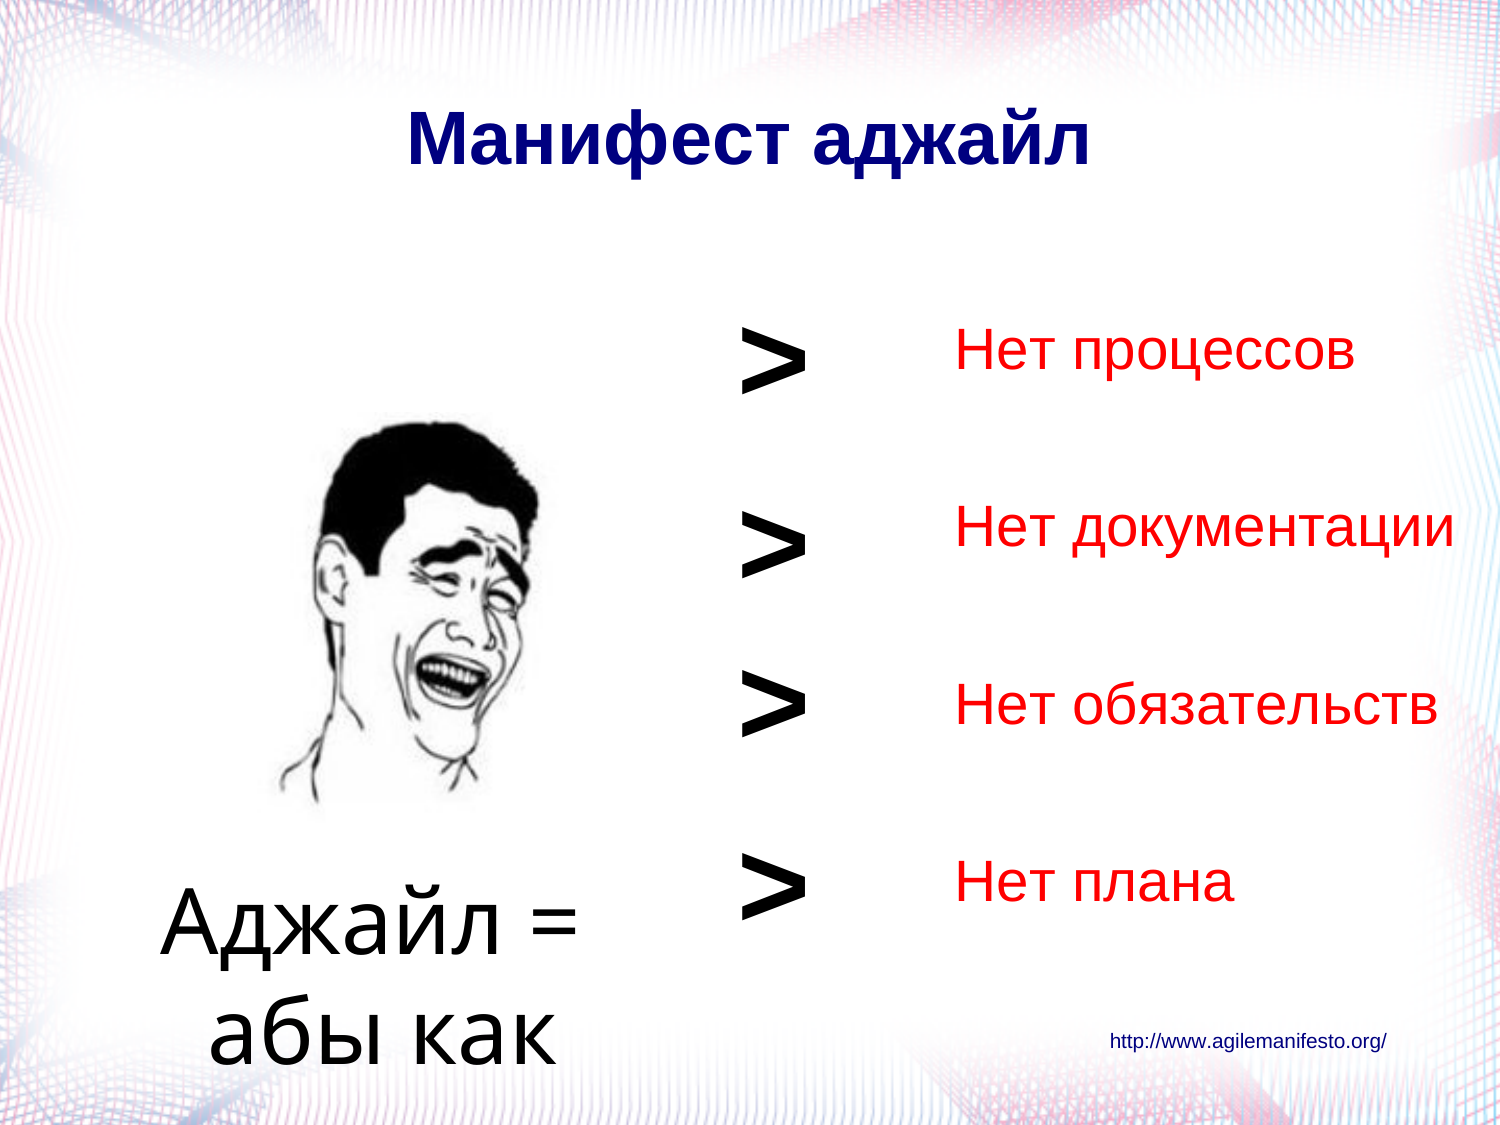

# Манифест аджайл
>
Нет процессов
Нет документации
Нет обязательств
Нет плана
>
>
>
Аджайл =
абы как
http://www.agilemanifesto.org/